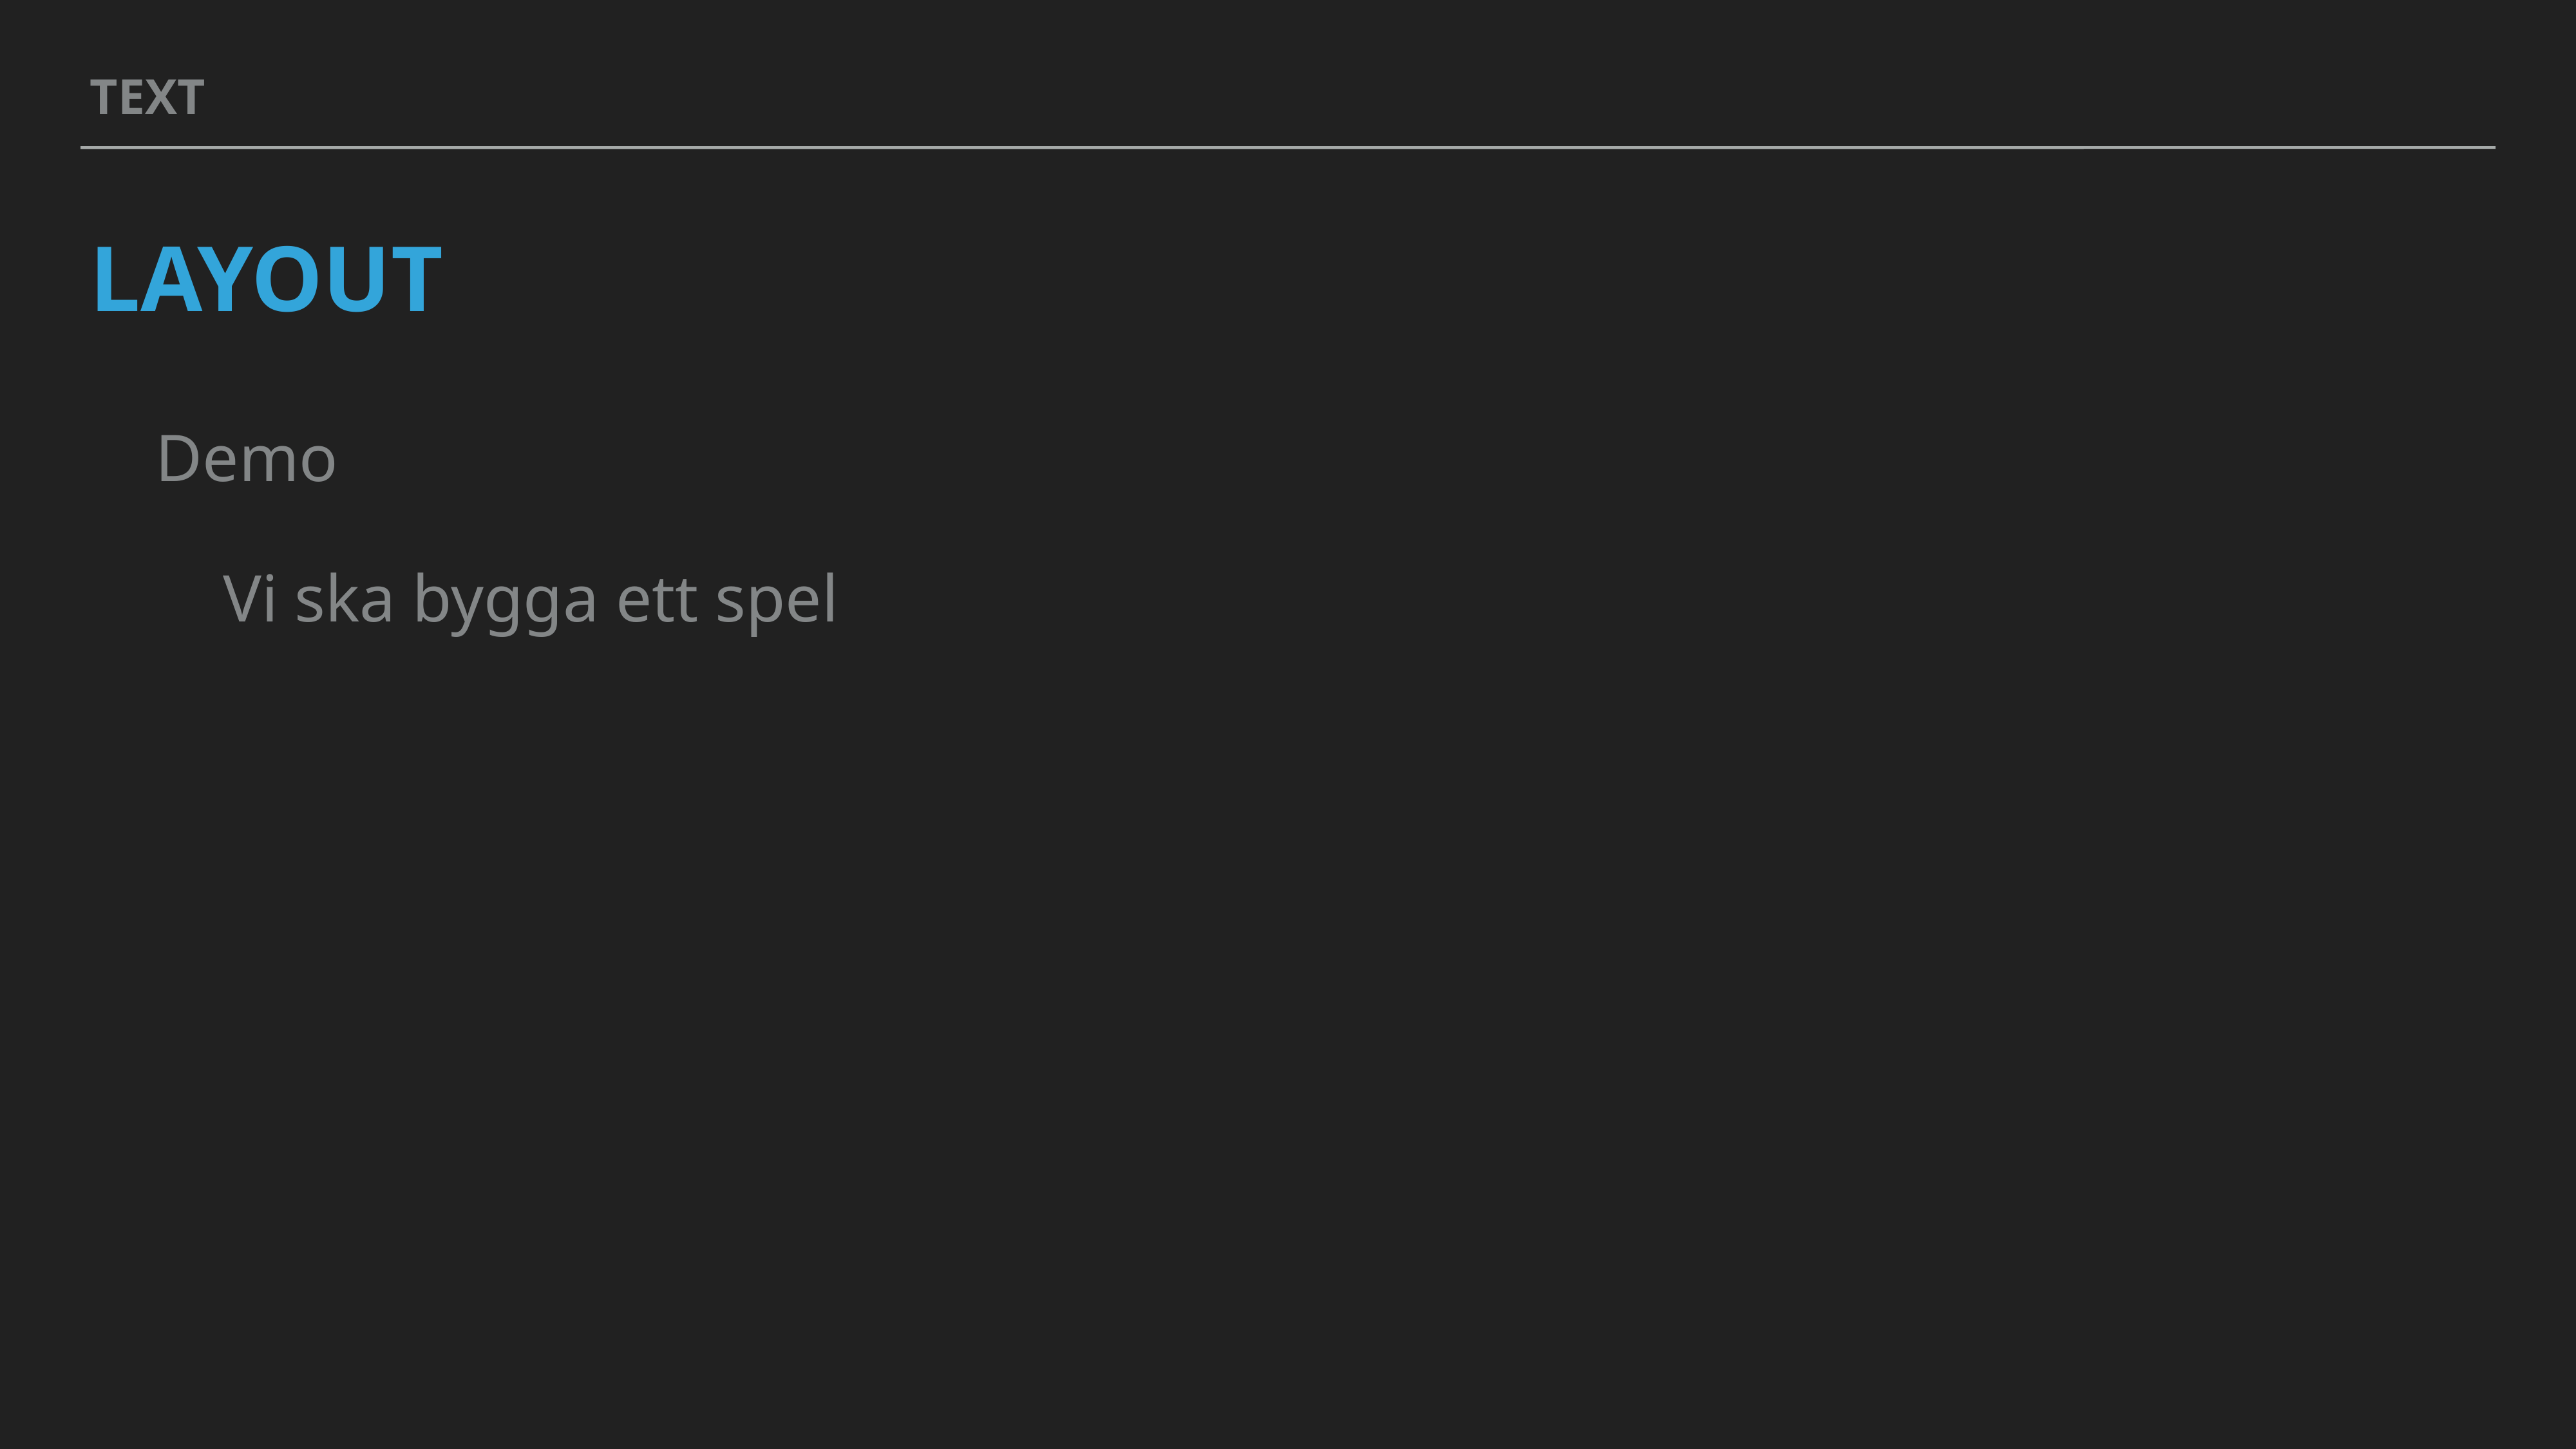

Layout
Demo
Vi ska bygga ett spel